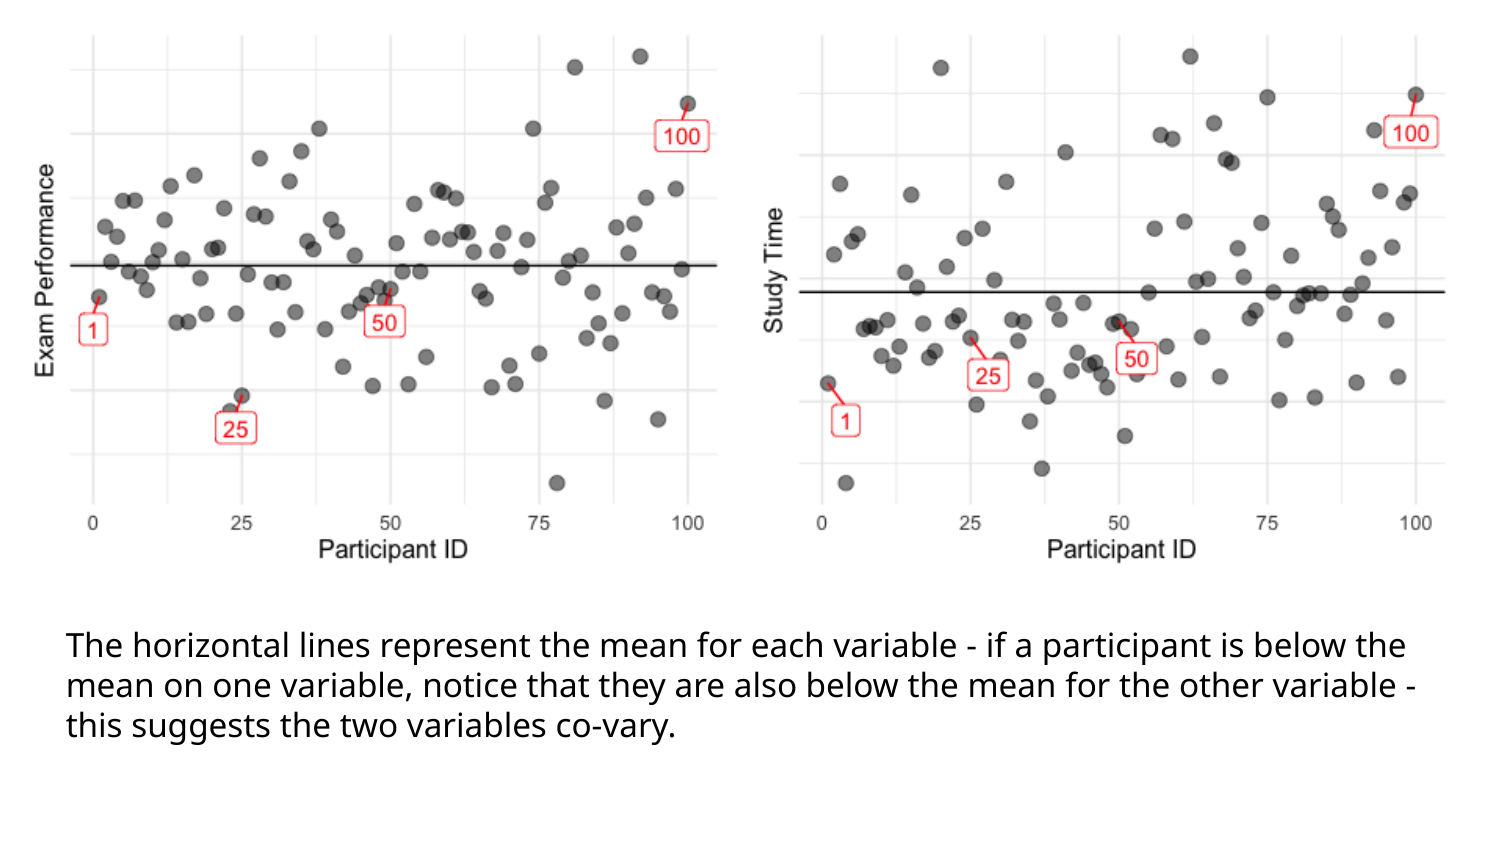

The horizontal lines represent the mean for each variable - if a participant is below the mean on one variable, notice that they are also below the mean for the other variable - this suggests the two variables co-vary.